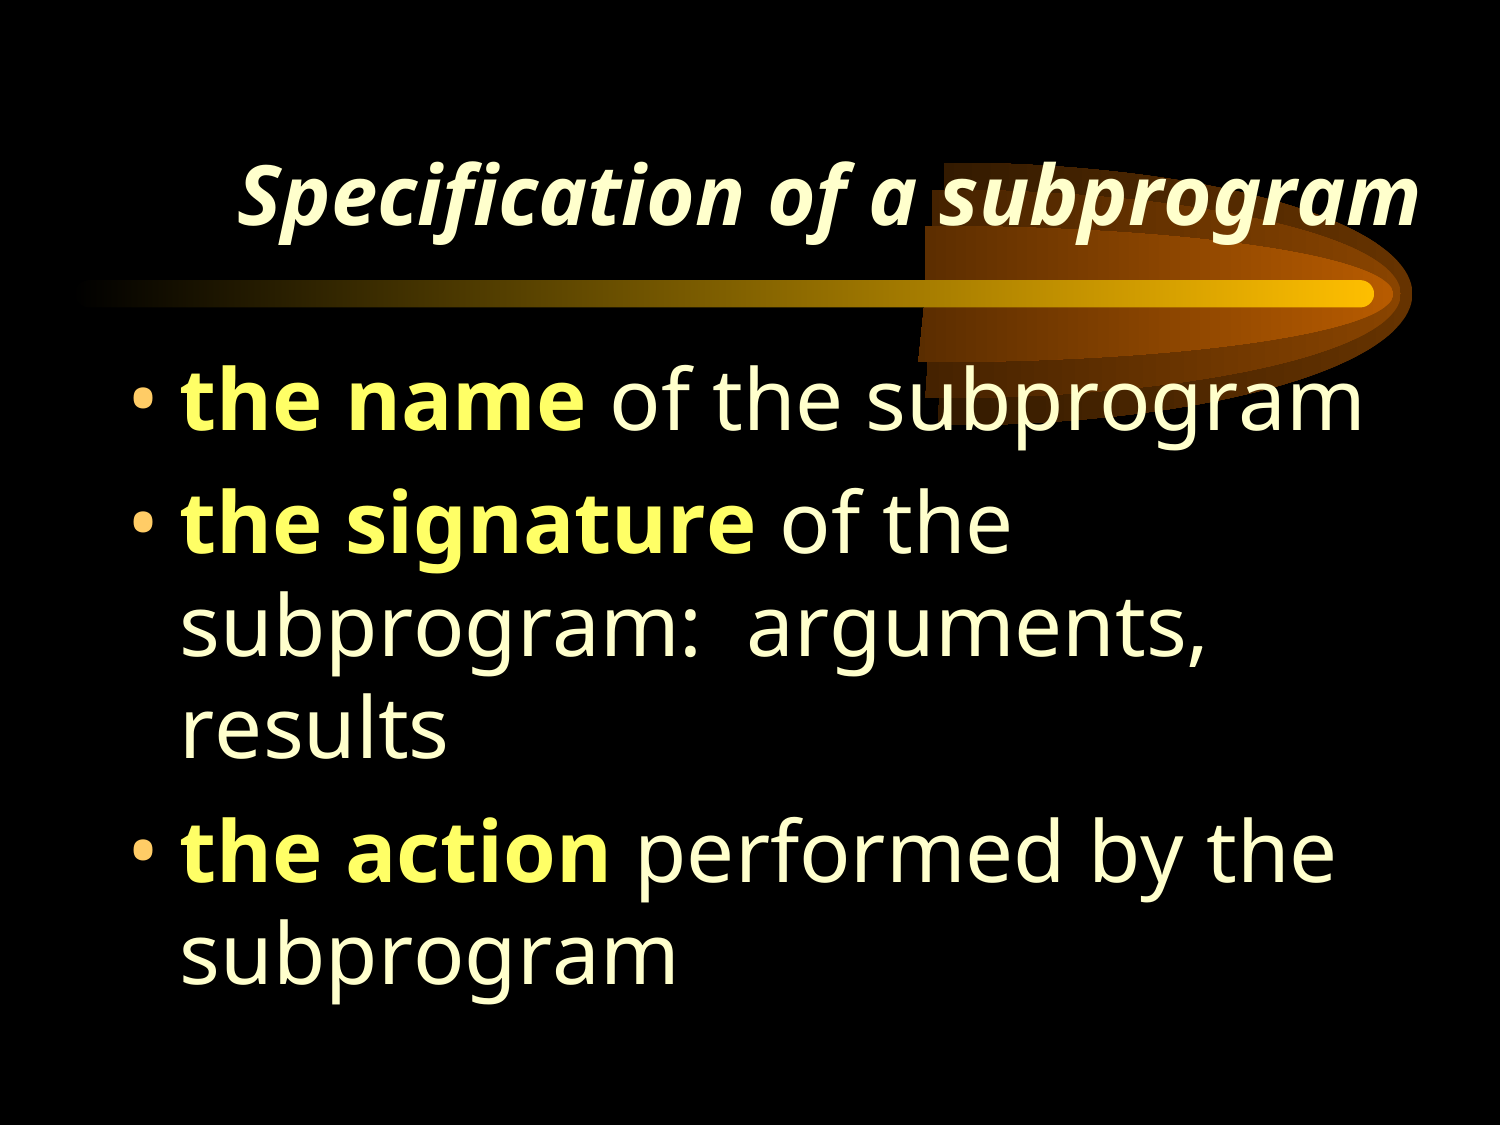

# Specification of a subprogram
the name of the subprogram
the signature of the subprogram: arguments, results
the action performed by the subprogram